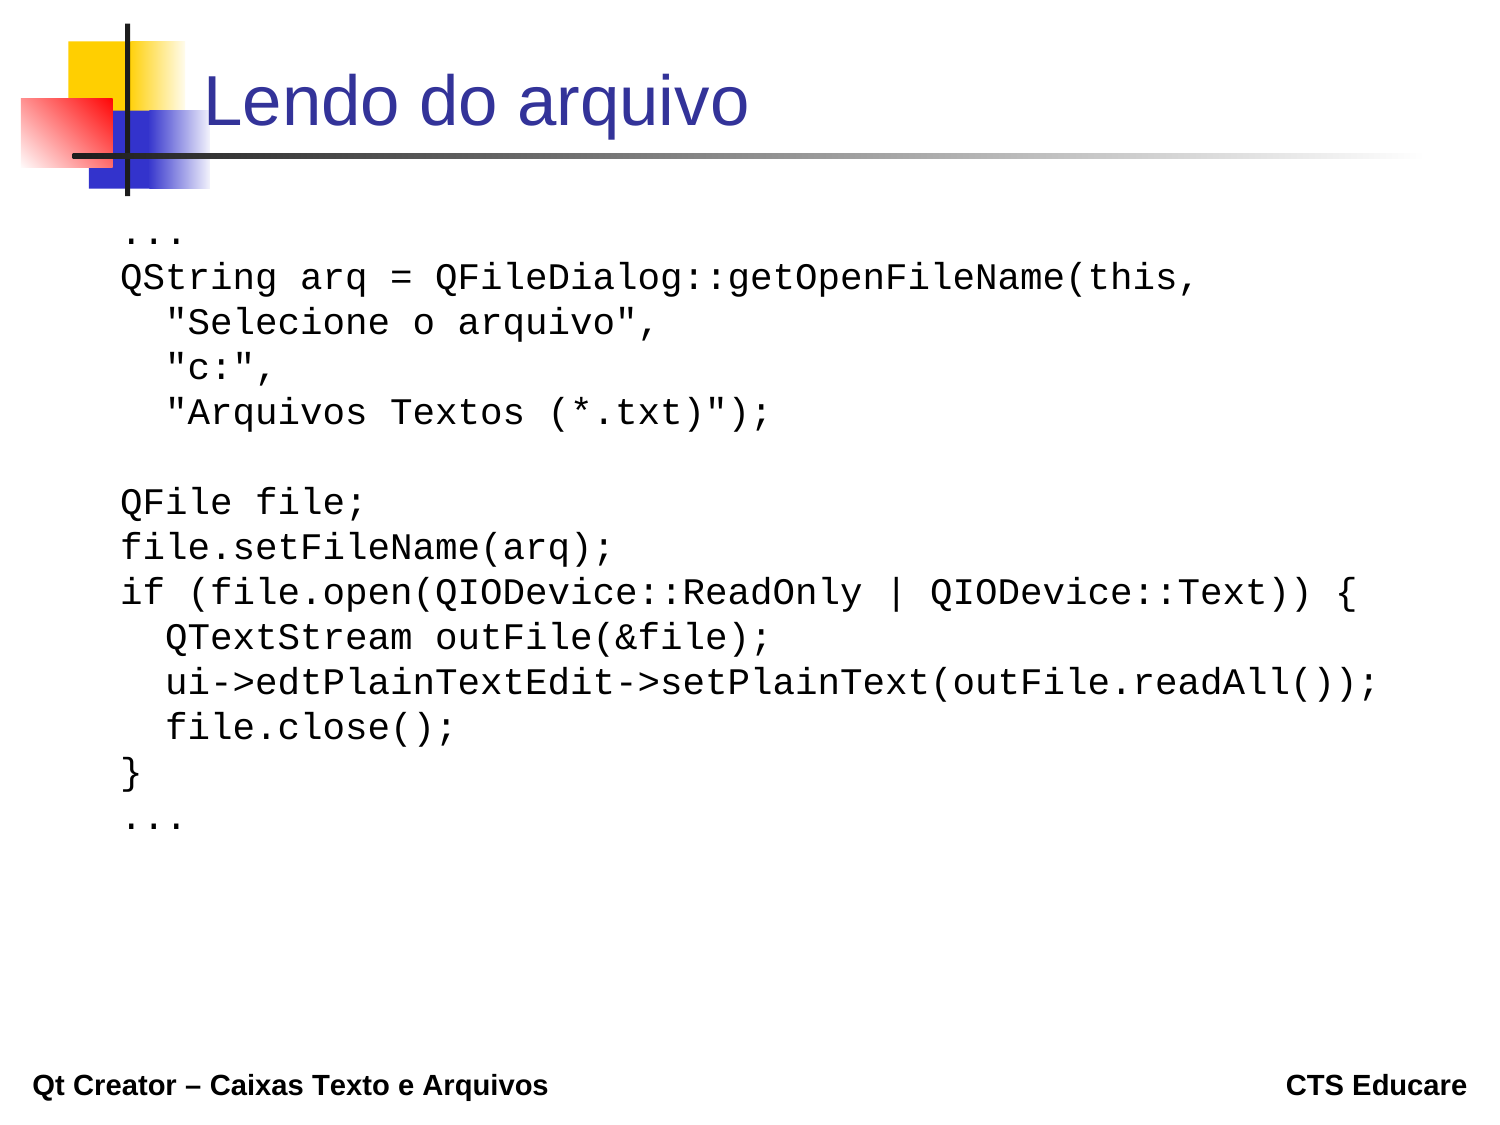

# Lendo do arquivo
...
QString arq = QFileDialog::getOpenFileName(this,
 "Selecione o arquivo",
 "c:",
 "Arquivos Textos (*.txt)");
QFile file;
file.setFileName(arq);
if (file.open(QIODevice::ReadOnly | QIODevice::Text)) {
 QTextStream outFile(&file);
 ui->edtPlainTextEdit->setPlainText(outFile.readAll());
 file.close();
}
...